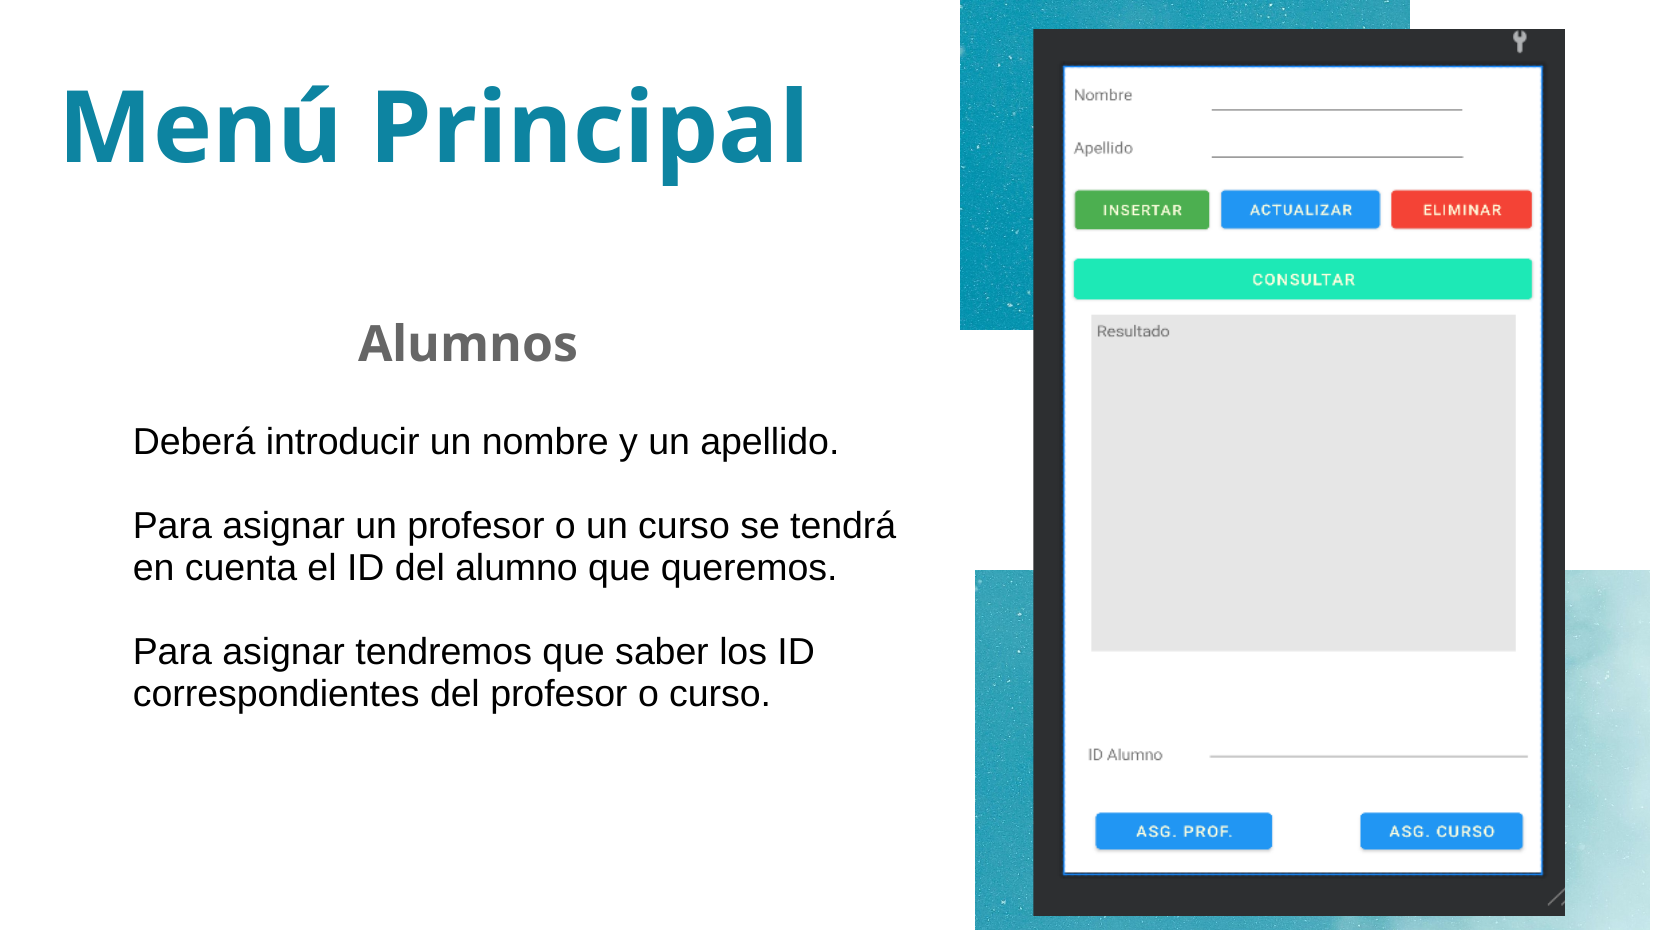

# Menú Principal
Alumnos
Deberá introducir un nombre y un apellido.
Para asignar un profesor o un curso se tendrá
en cuenta el ID del alumno que queremos.
Para asignar tendremos que saber los ID
correspondientes del profesor o curso.